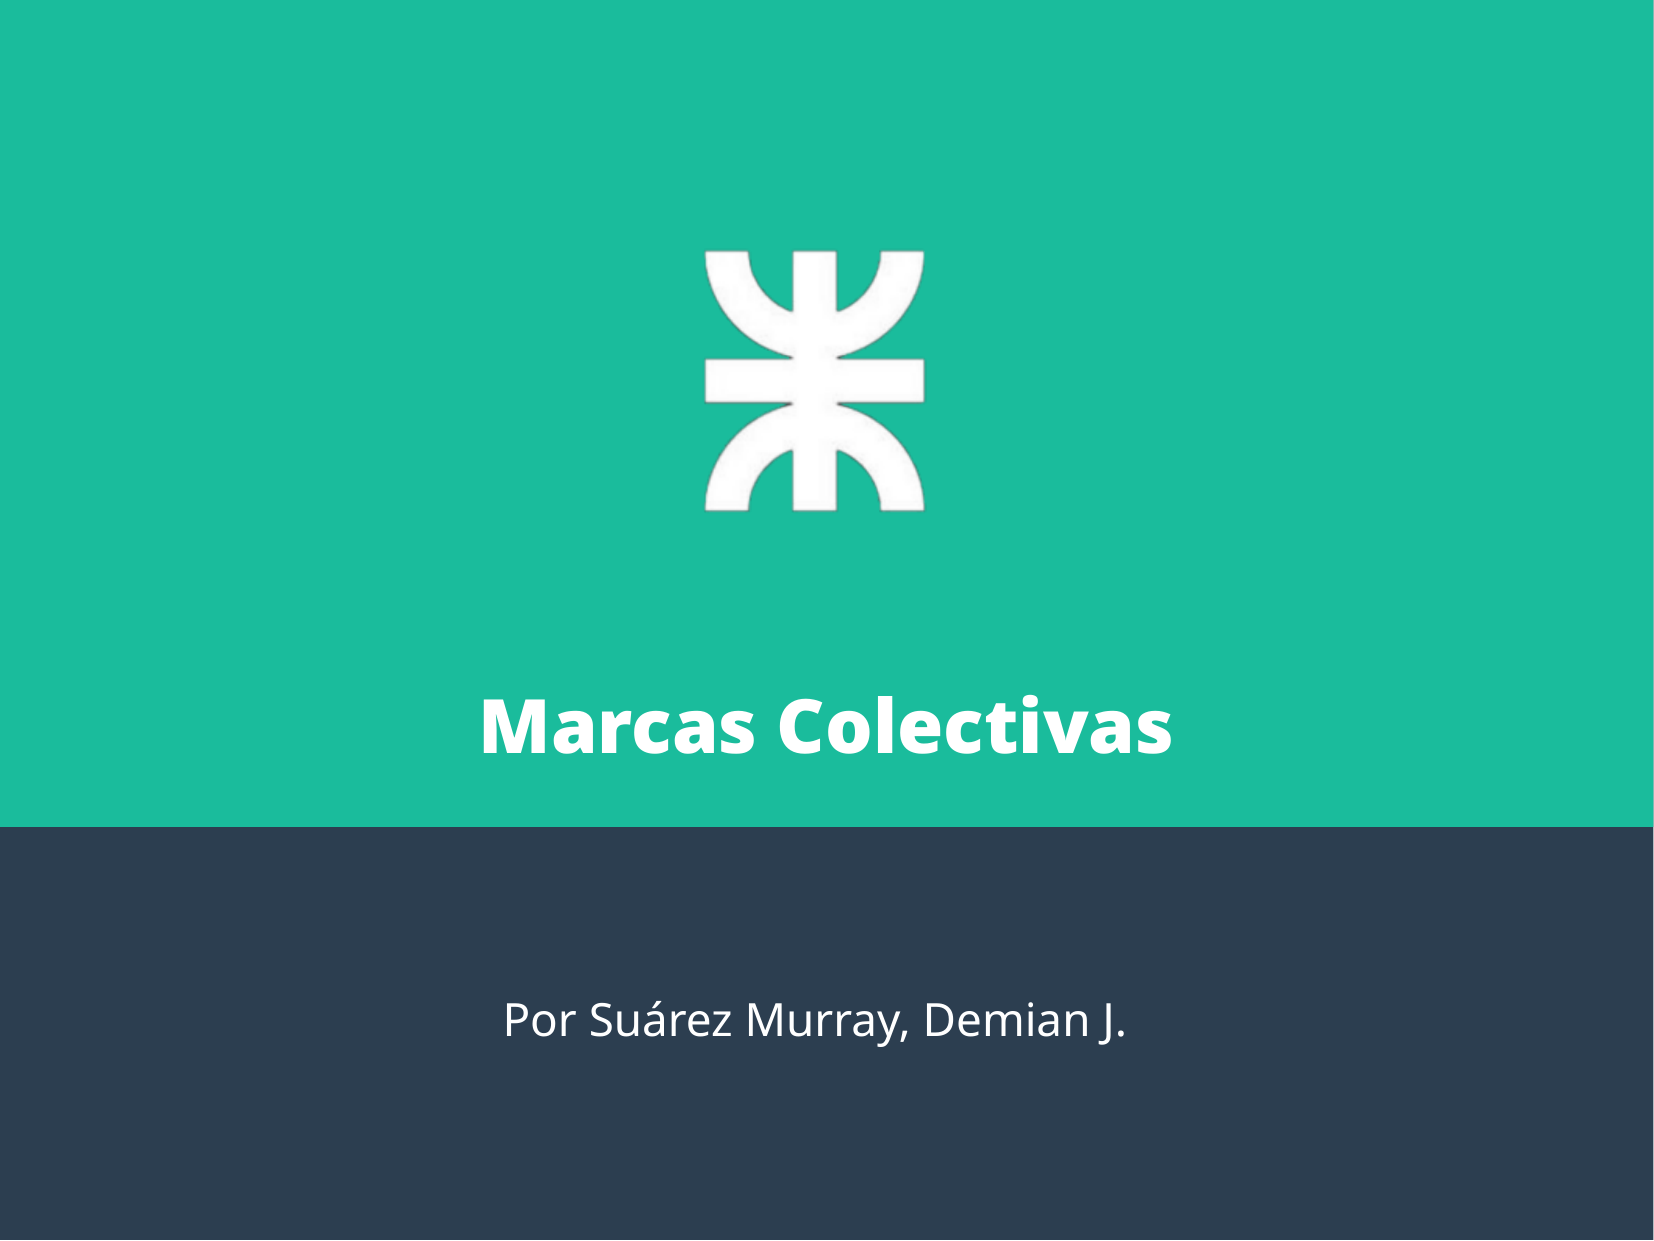

# Marcas Colectivas
Por Suárez Murray, Demian J.